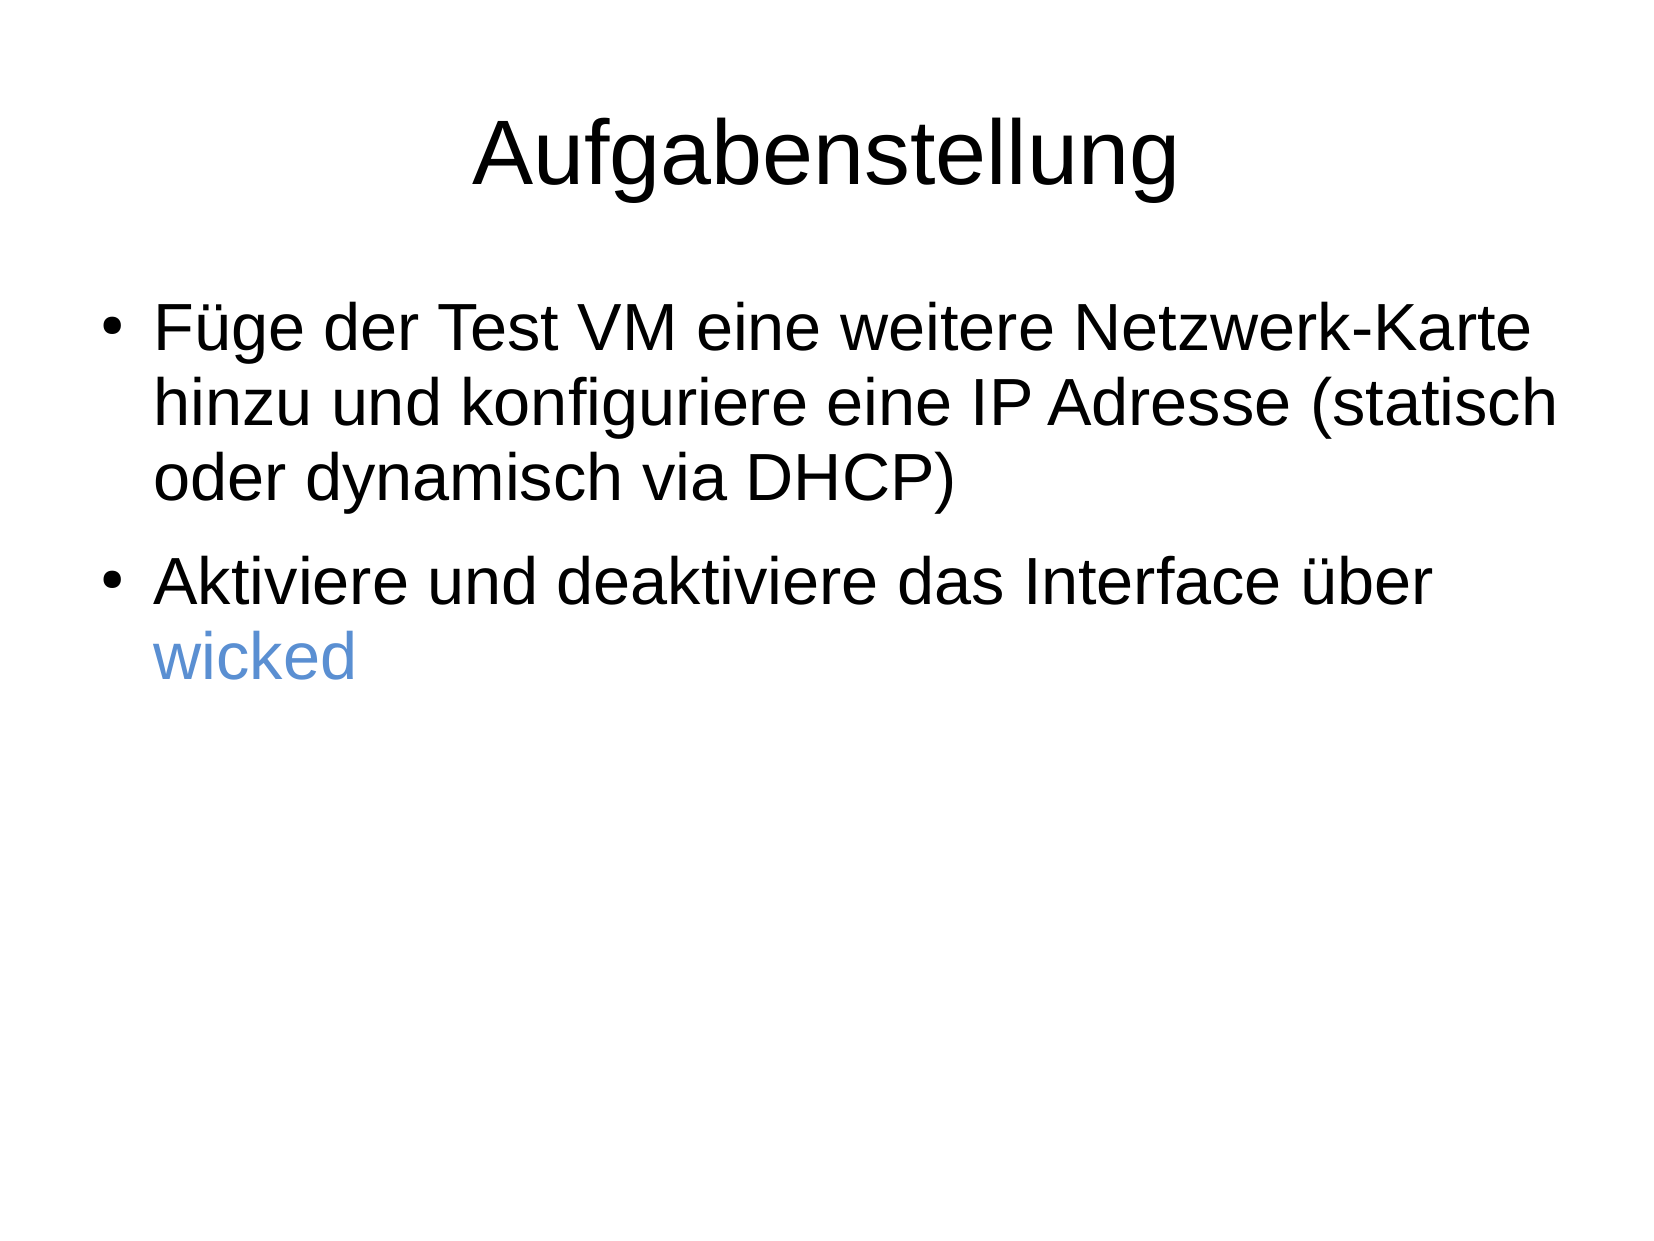

# Aufgabenstellung
Füge der Test VM eine weitere Netzwerk-Karte hinzu und konfiguriere eine IP Adresse (statisch oder dynamisch via DHCP)
Aktiviere und deaktiviere das Interface über wicked